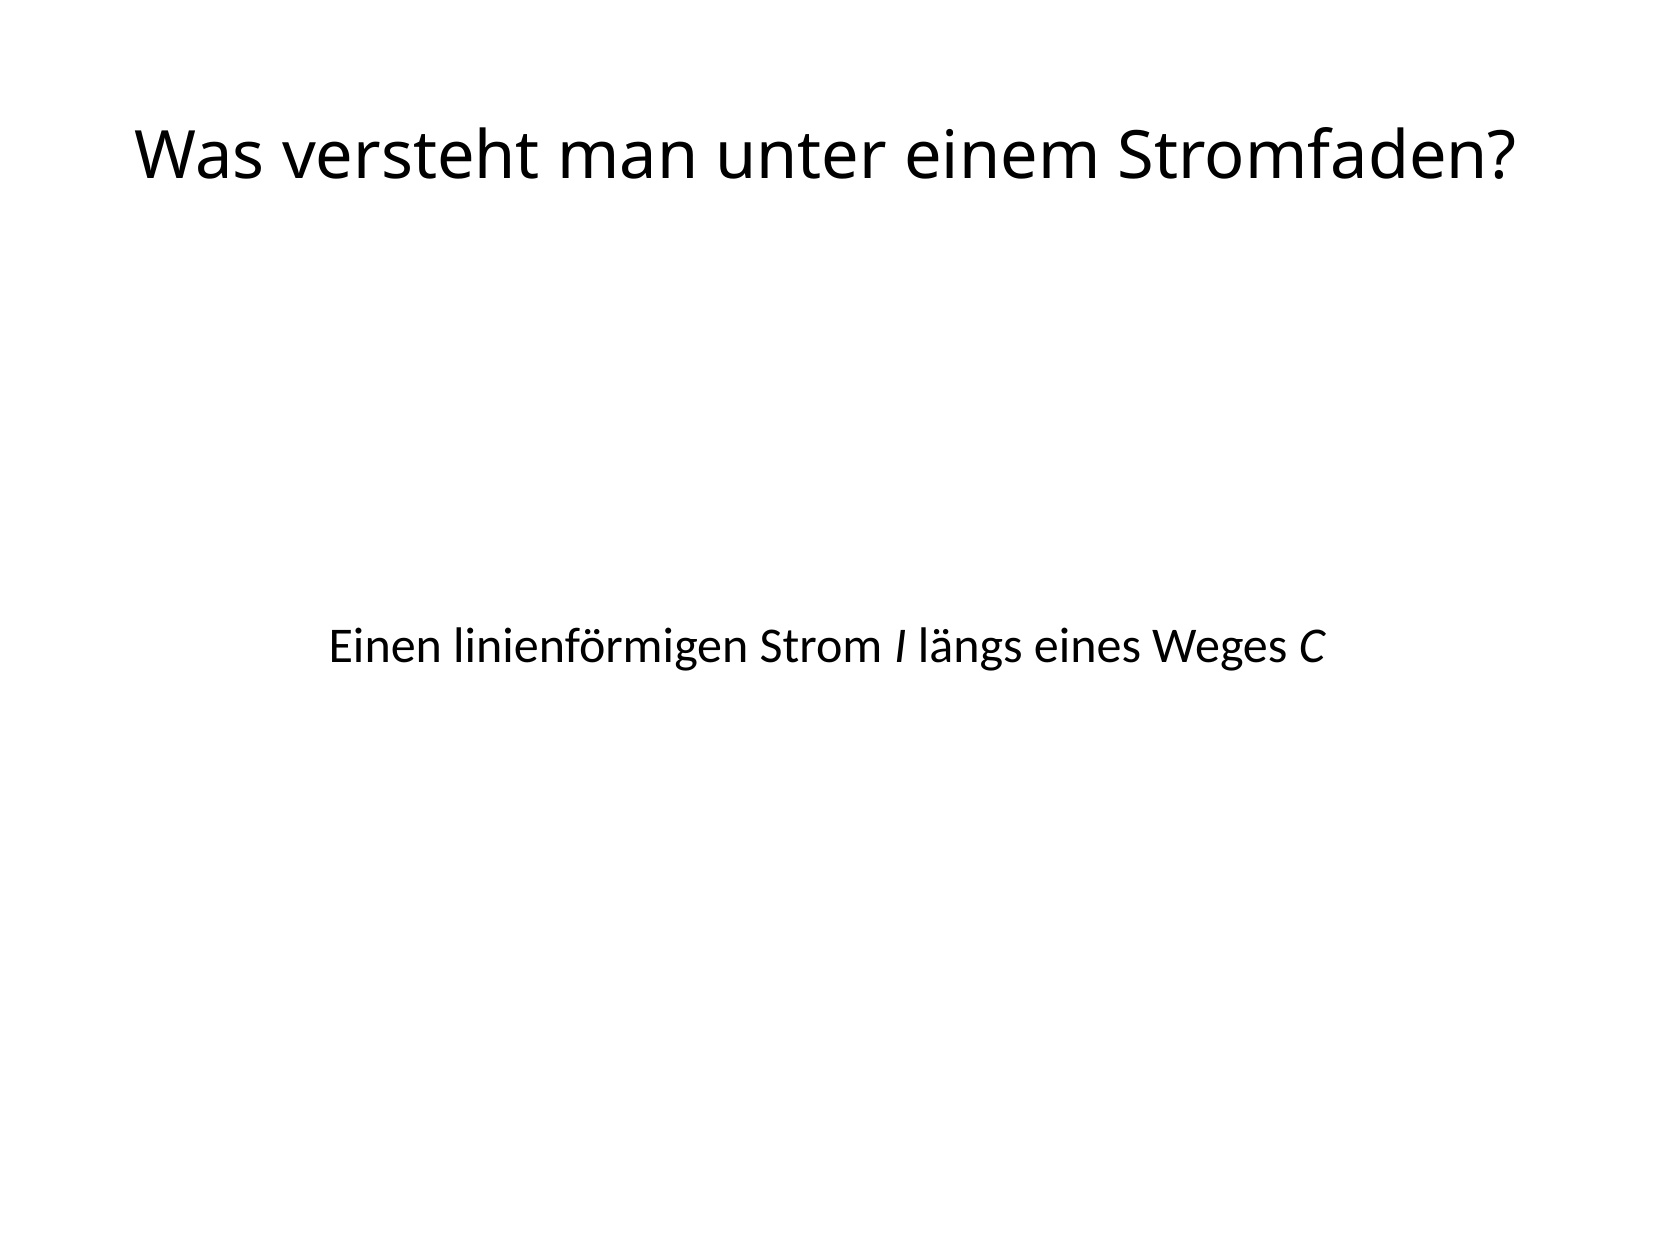

# Was versteht man unter einem Stromfaden?
Einen linienförmigen Strom I längs eines Weges C